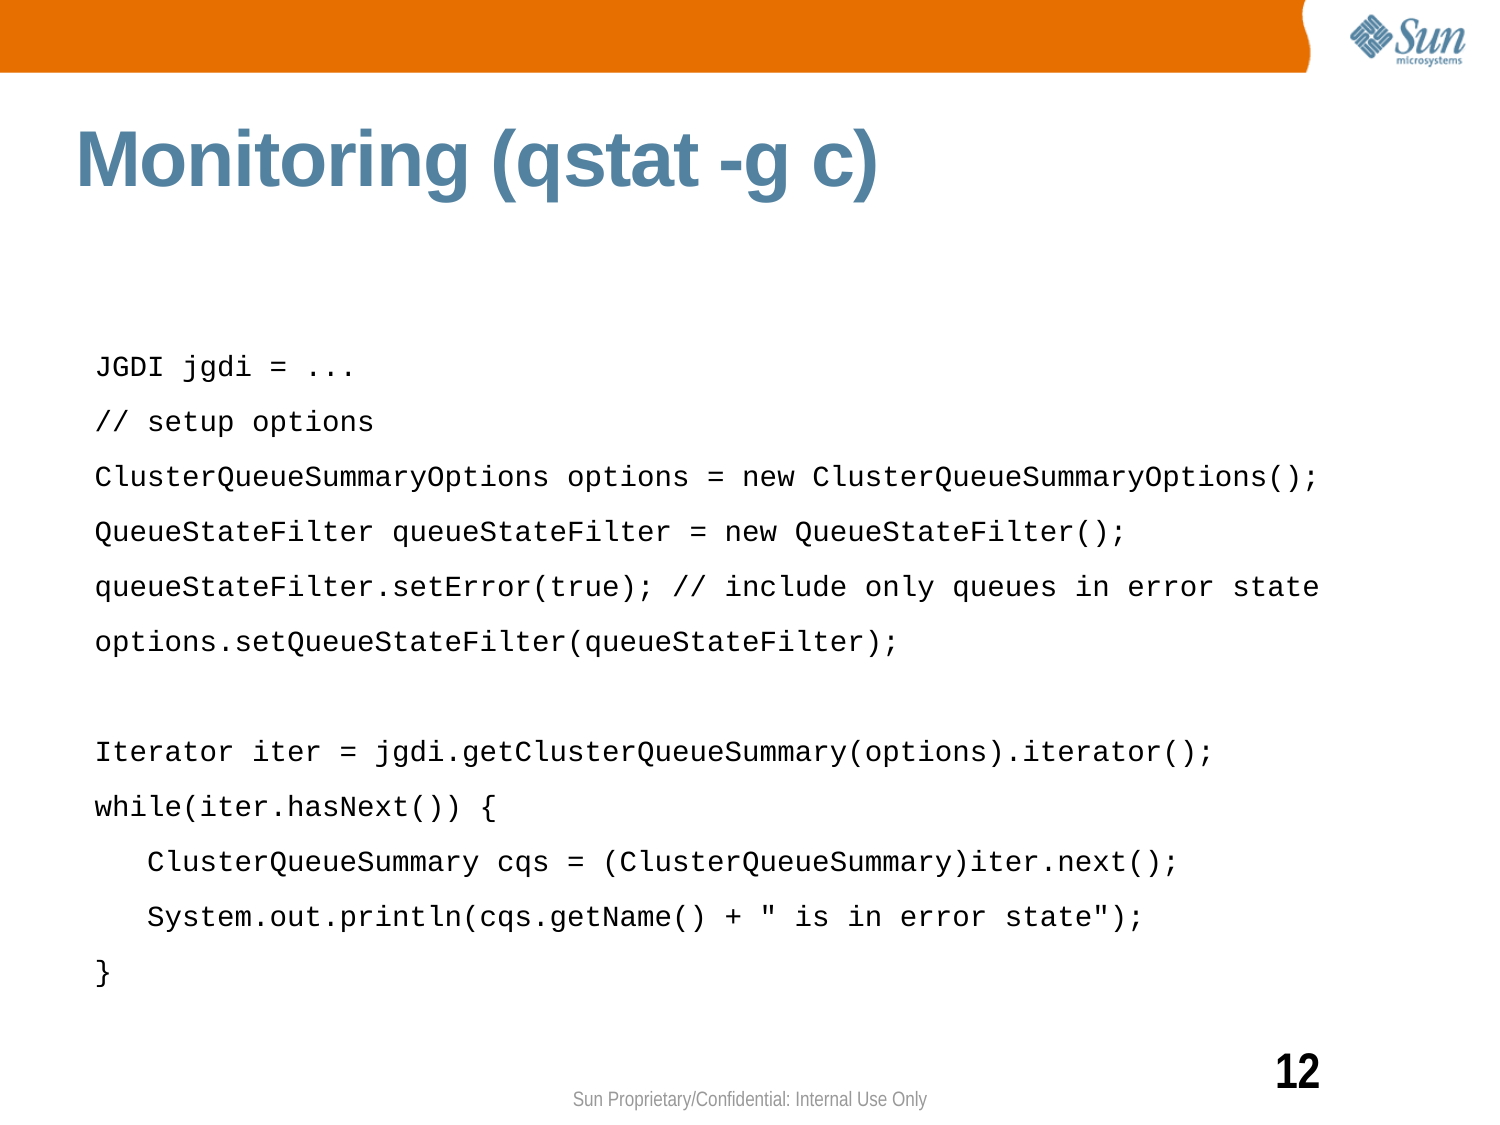

# Monitoring (qstat -g c)
JGDI jgdi = ...
// setup options
ClusterQueueSummaryOptions options = new ClusterQueueSummaryOptions();
QueueStateFilter queueStateFilter = new QueueStateFilter();
queueStateFilter.setError(true); // include only queues in error state
options.setQueueStateFilter(queueStateFilter);
Iterator iter = jgdi.getClusterQueueSummary(options).iterator();
while(iter.hasNext()) {
 ClusterQueueSummary cqs = (ClusterQueueSummary)iter.next();
 System.out.println(cqs.getName() + " is in error state");
}